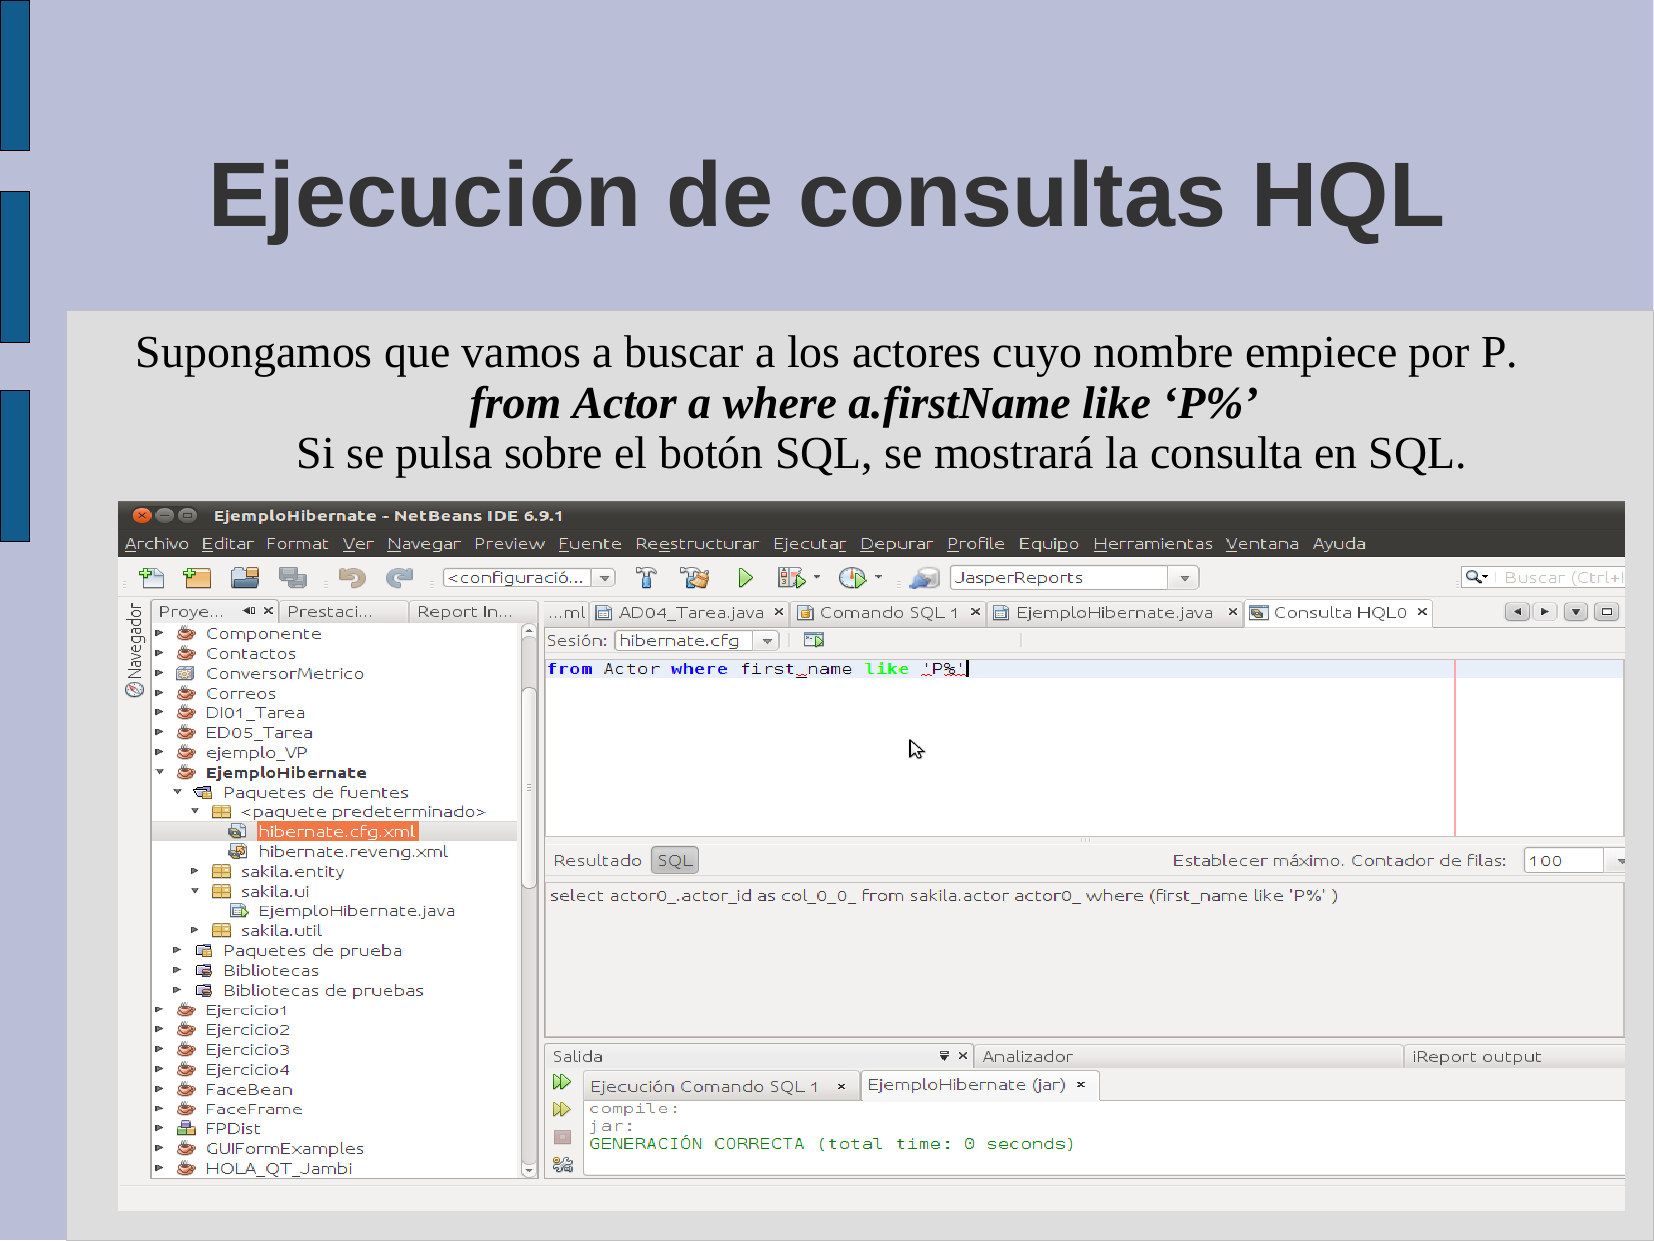

# Ejecución de consultas HQL
Supongamos que vamos a buscar a los actores cuyo nombre empiece por P.
from Actor a where a.firstName like ‘P%’
	Si se pulsa sobre el botón SQL, se mostrará la consulta en SQL.